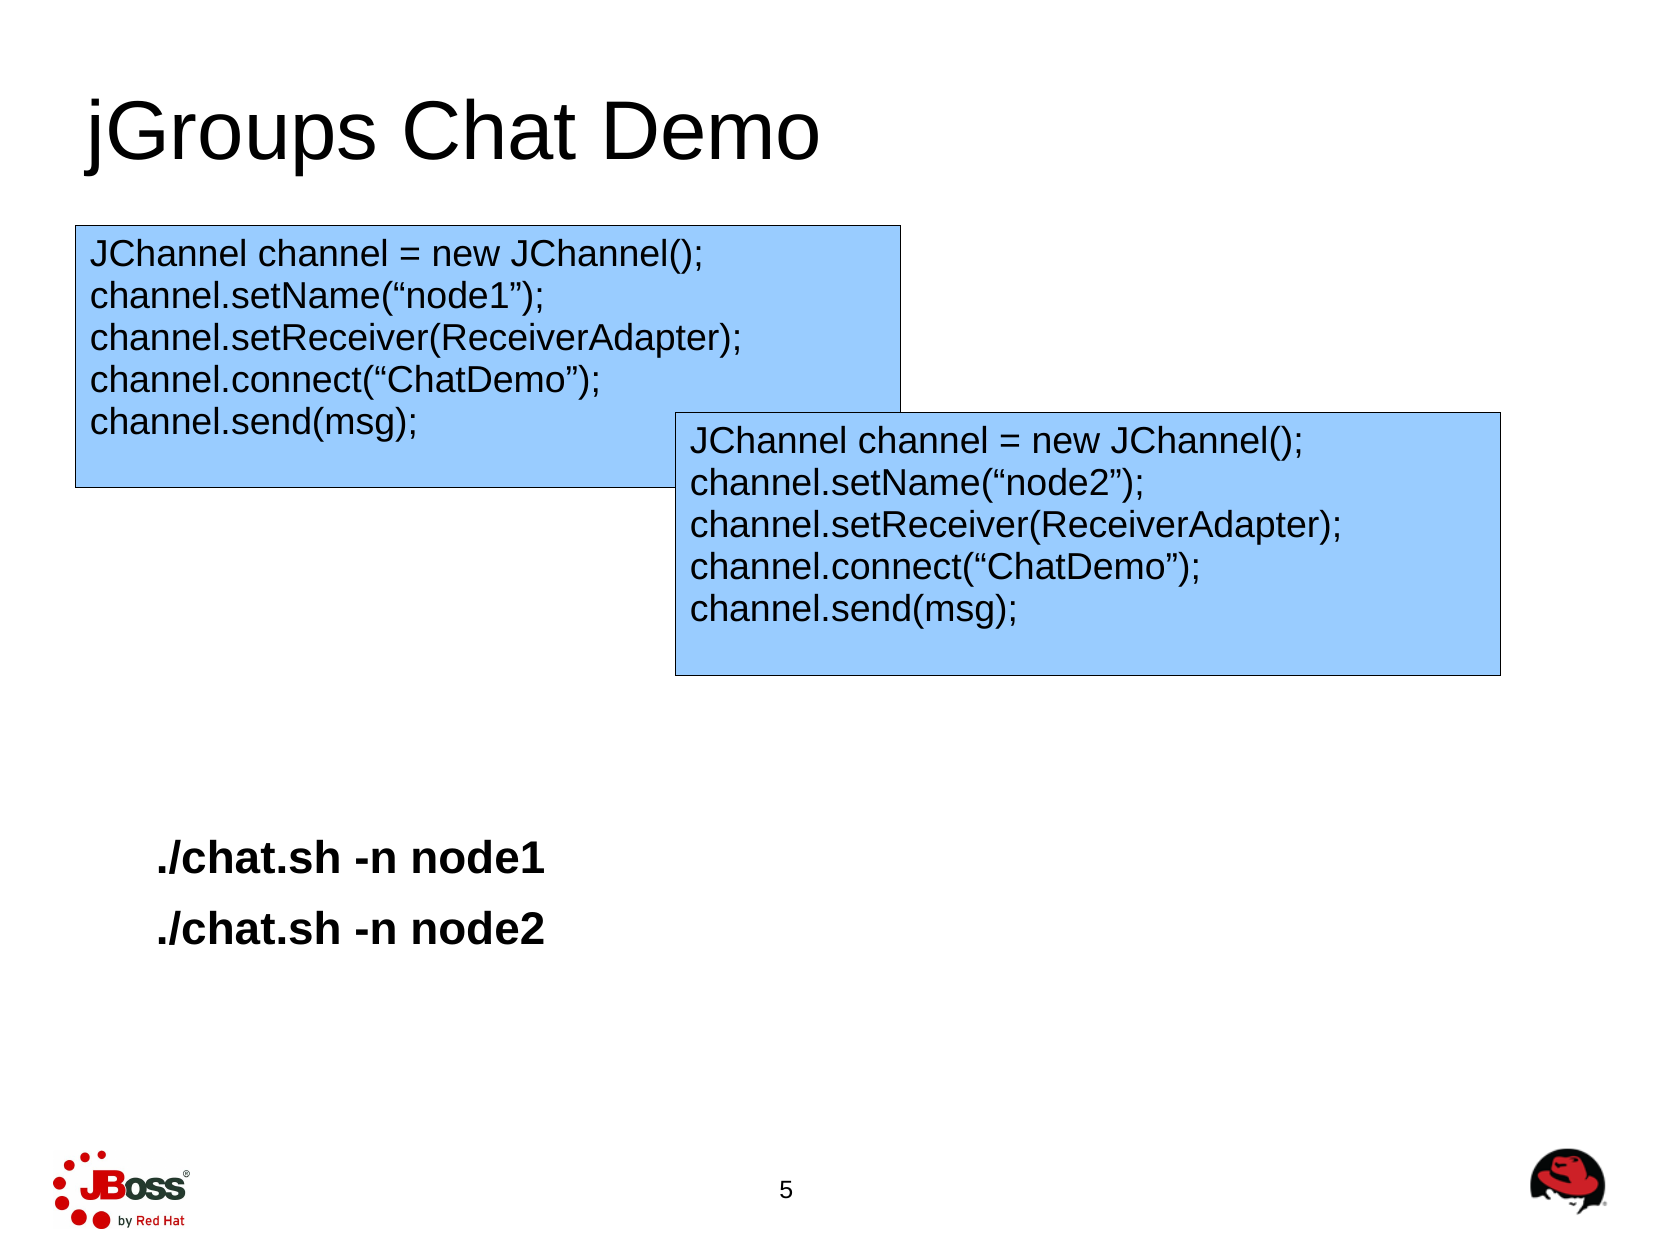

# jGroups Chat Demo
JChannel channel = new JChannel();
channel.setName(“node1”);
channel.setReceiver(ReceiverAdapter);
channel.connect(“ChatDemo”);
channel.send(msg);
JChannel channel = new JChannel();
channel.setName(“node2”);
channel.setReceiver(ReceiverAdapter);
channel.connect(“ChatDemo”);
channel.send(msg);
./chat.sh -n node1
./chat.sh -n node2